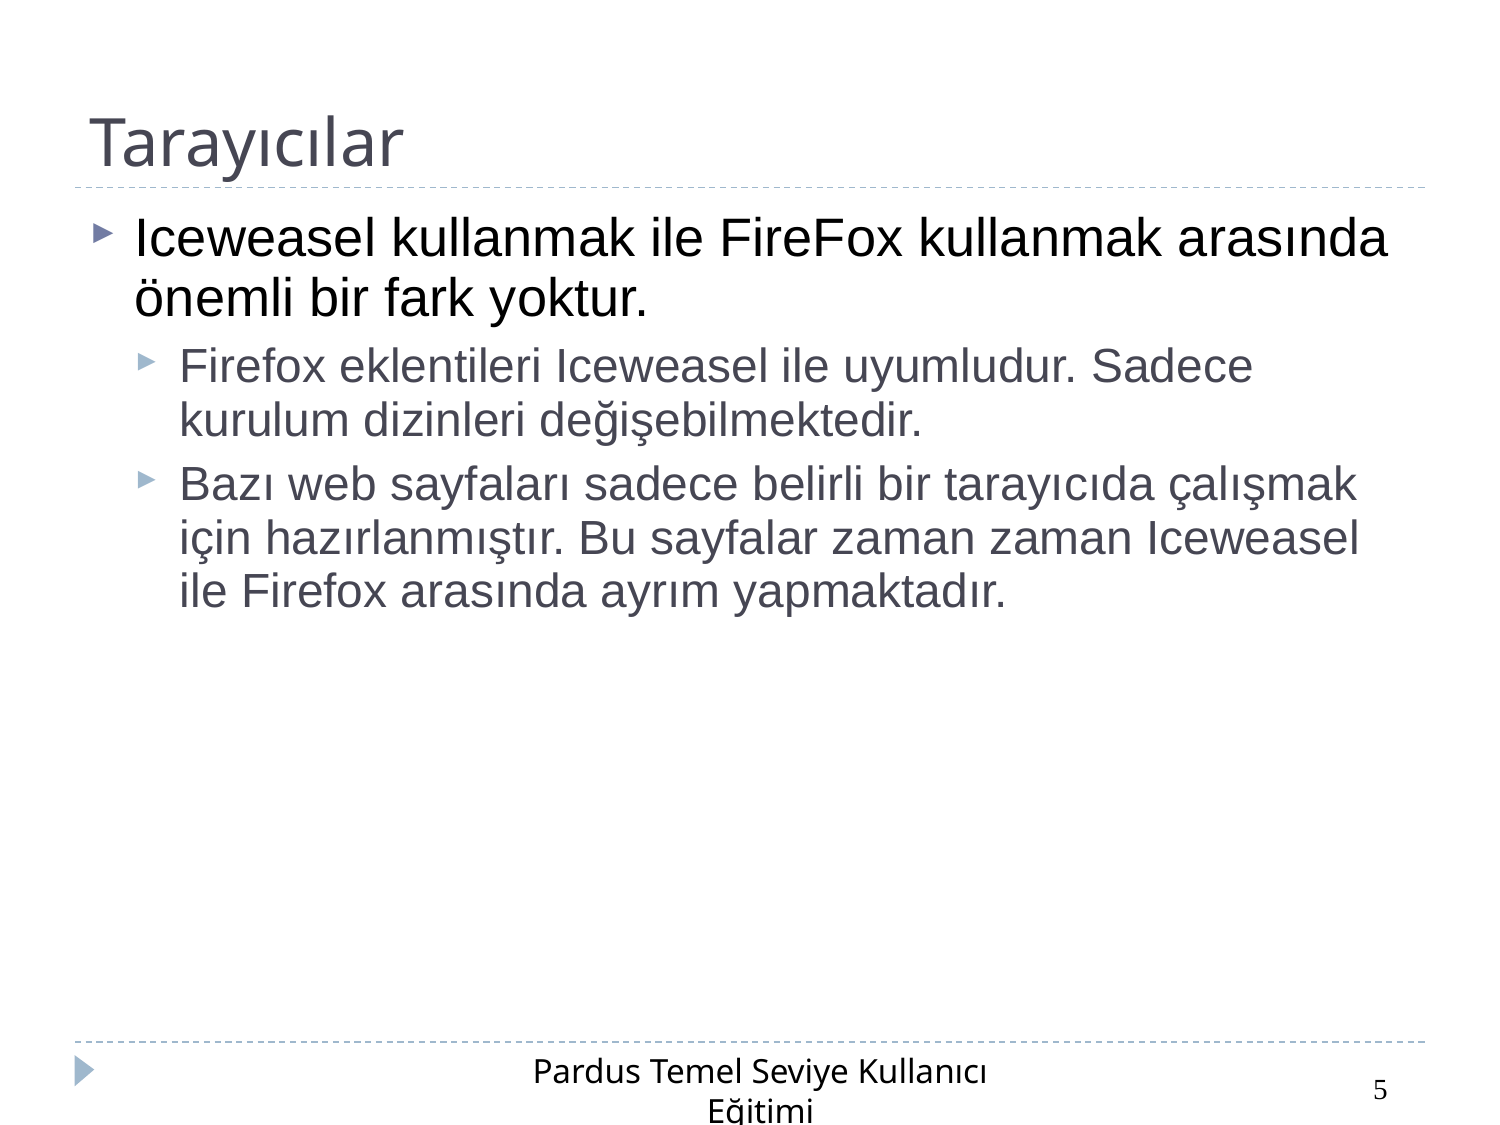

# Tarayıcılar
Iceweasel kullanmak ile FireFox kullanmak arasında önemli bir fark yoktur.
Firefox eklentileri Iceweasel ile uyumludur. Sadece kurulum dizinleri değişebilmektedir.
Bazı web sayfaları sadece belirli bir tarayıcıda çalışmak için hazırlanmıştır. Bu sayfalar zaman zaman Iceweasel ile Firefox arasında ayrım yapmaktadır.